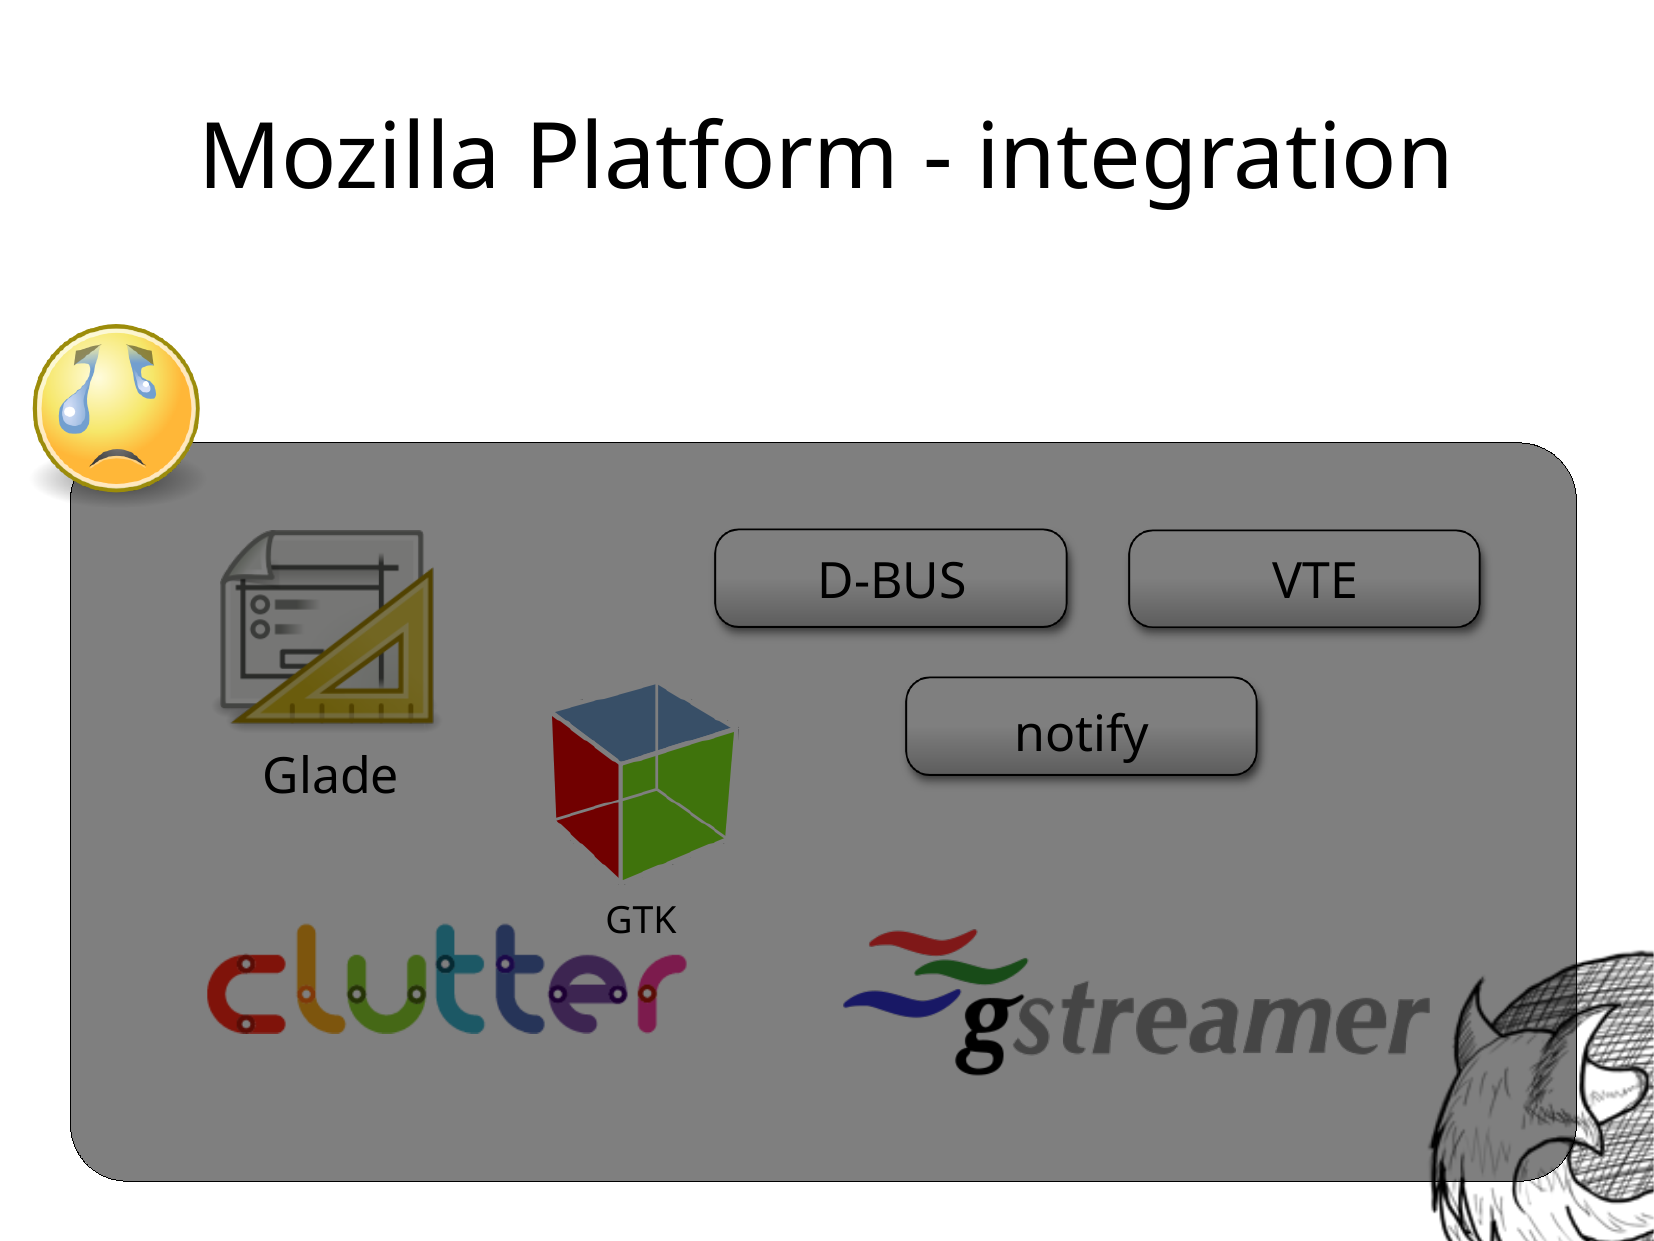

# Mozilla Platform - integration
VTE
D-BUS
notify
Glade
GTK